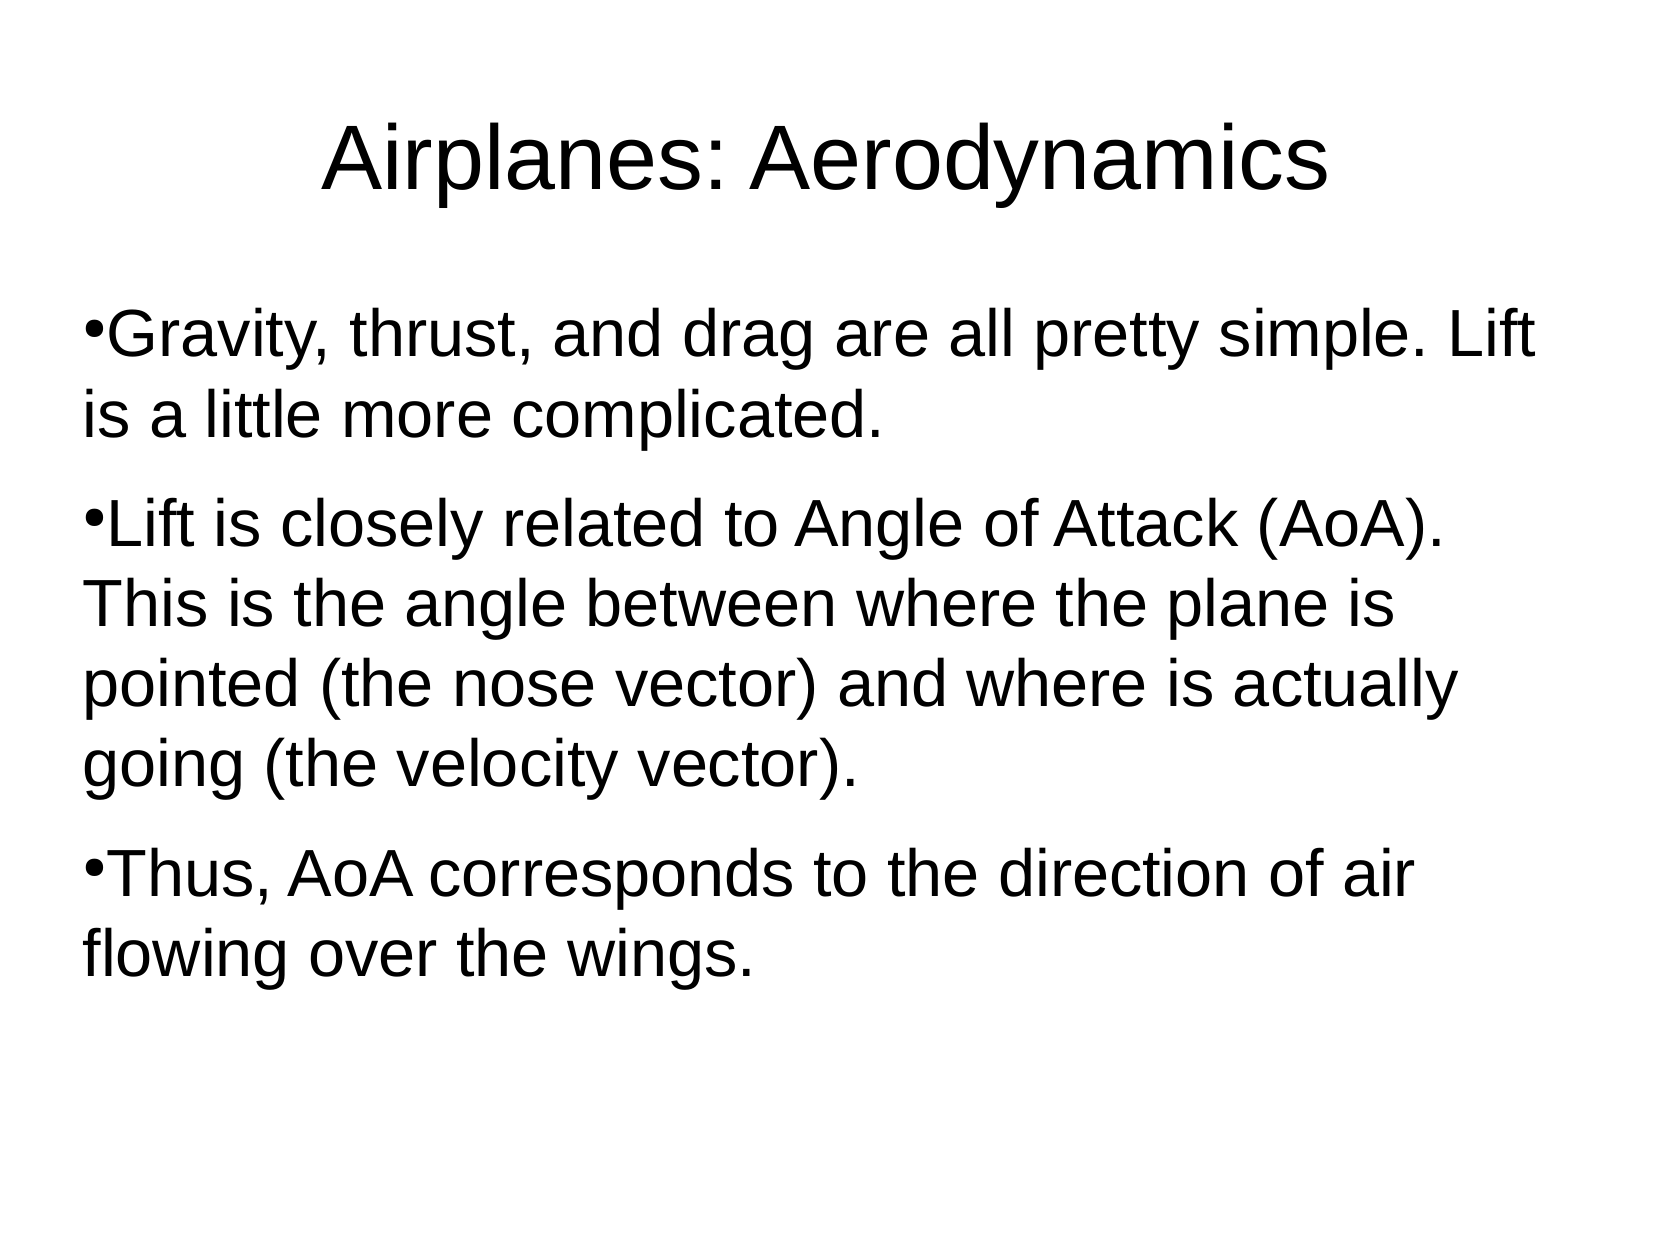

# Airplanes: Aerodynamics
Gravity, thrust, and drag are all pretty simple. Lift is a little more complicated.
Lift is closely related to Angle of Attack (AoA). This is the angle between where the plane is pointed (the nose vector) and where is actually going (the velocity vector).
Thus, AoA corresponds to the direction of air flowing over the wings.